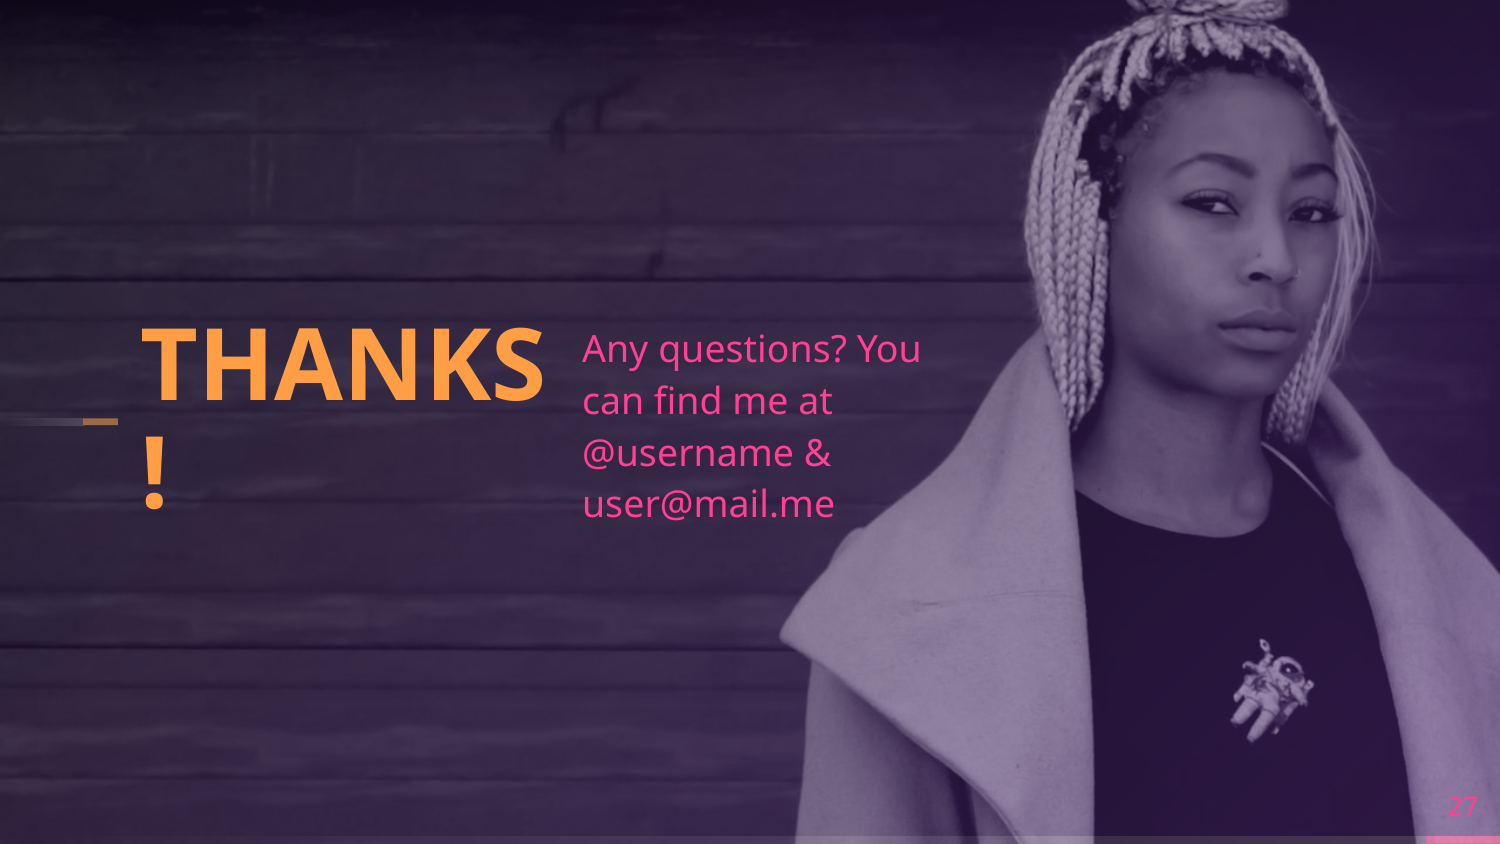

Any questions? You can find me at @username & user@mail.me
# THANKS!